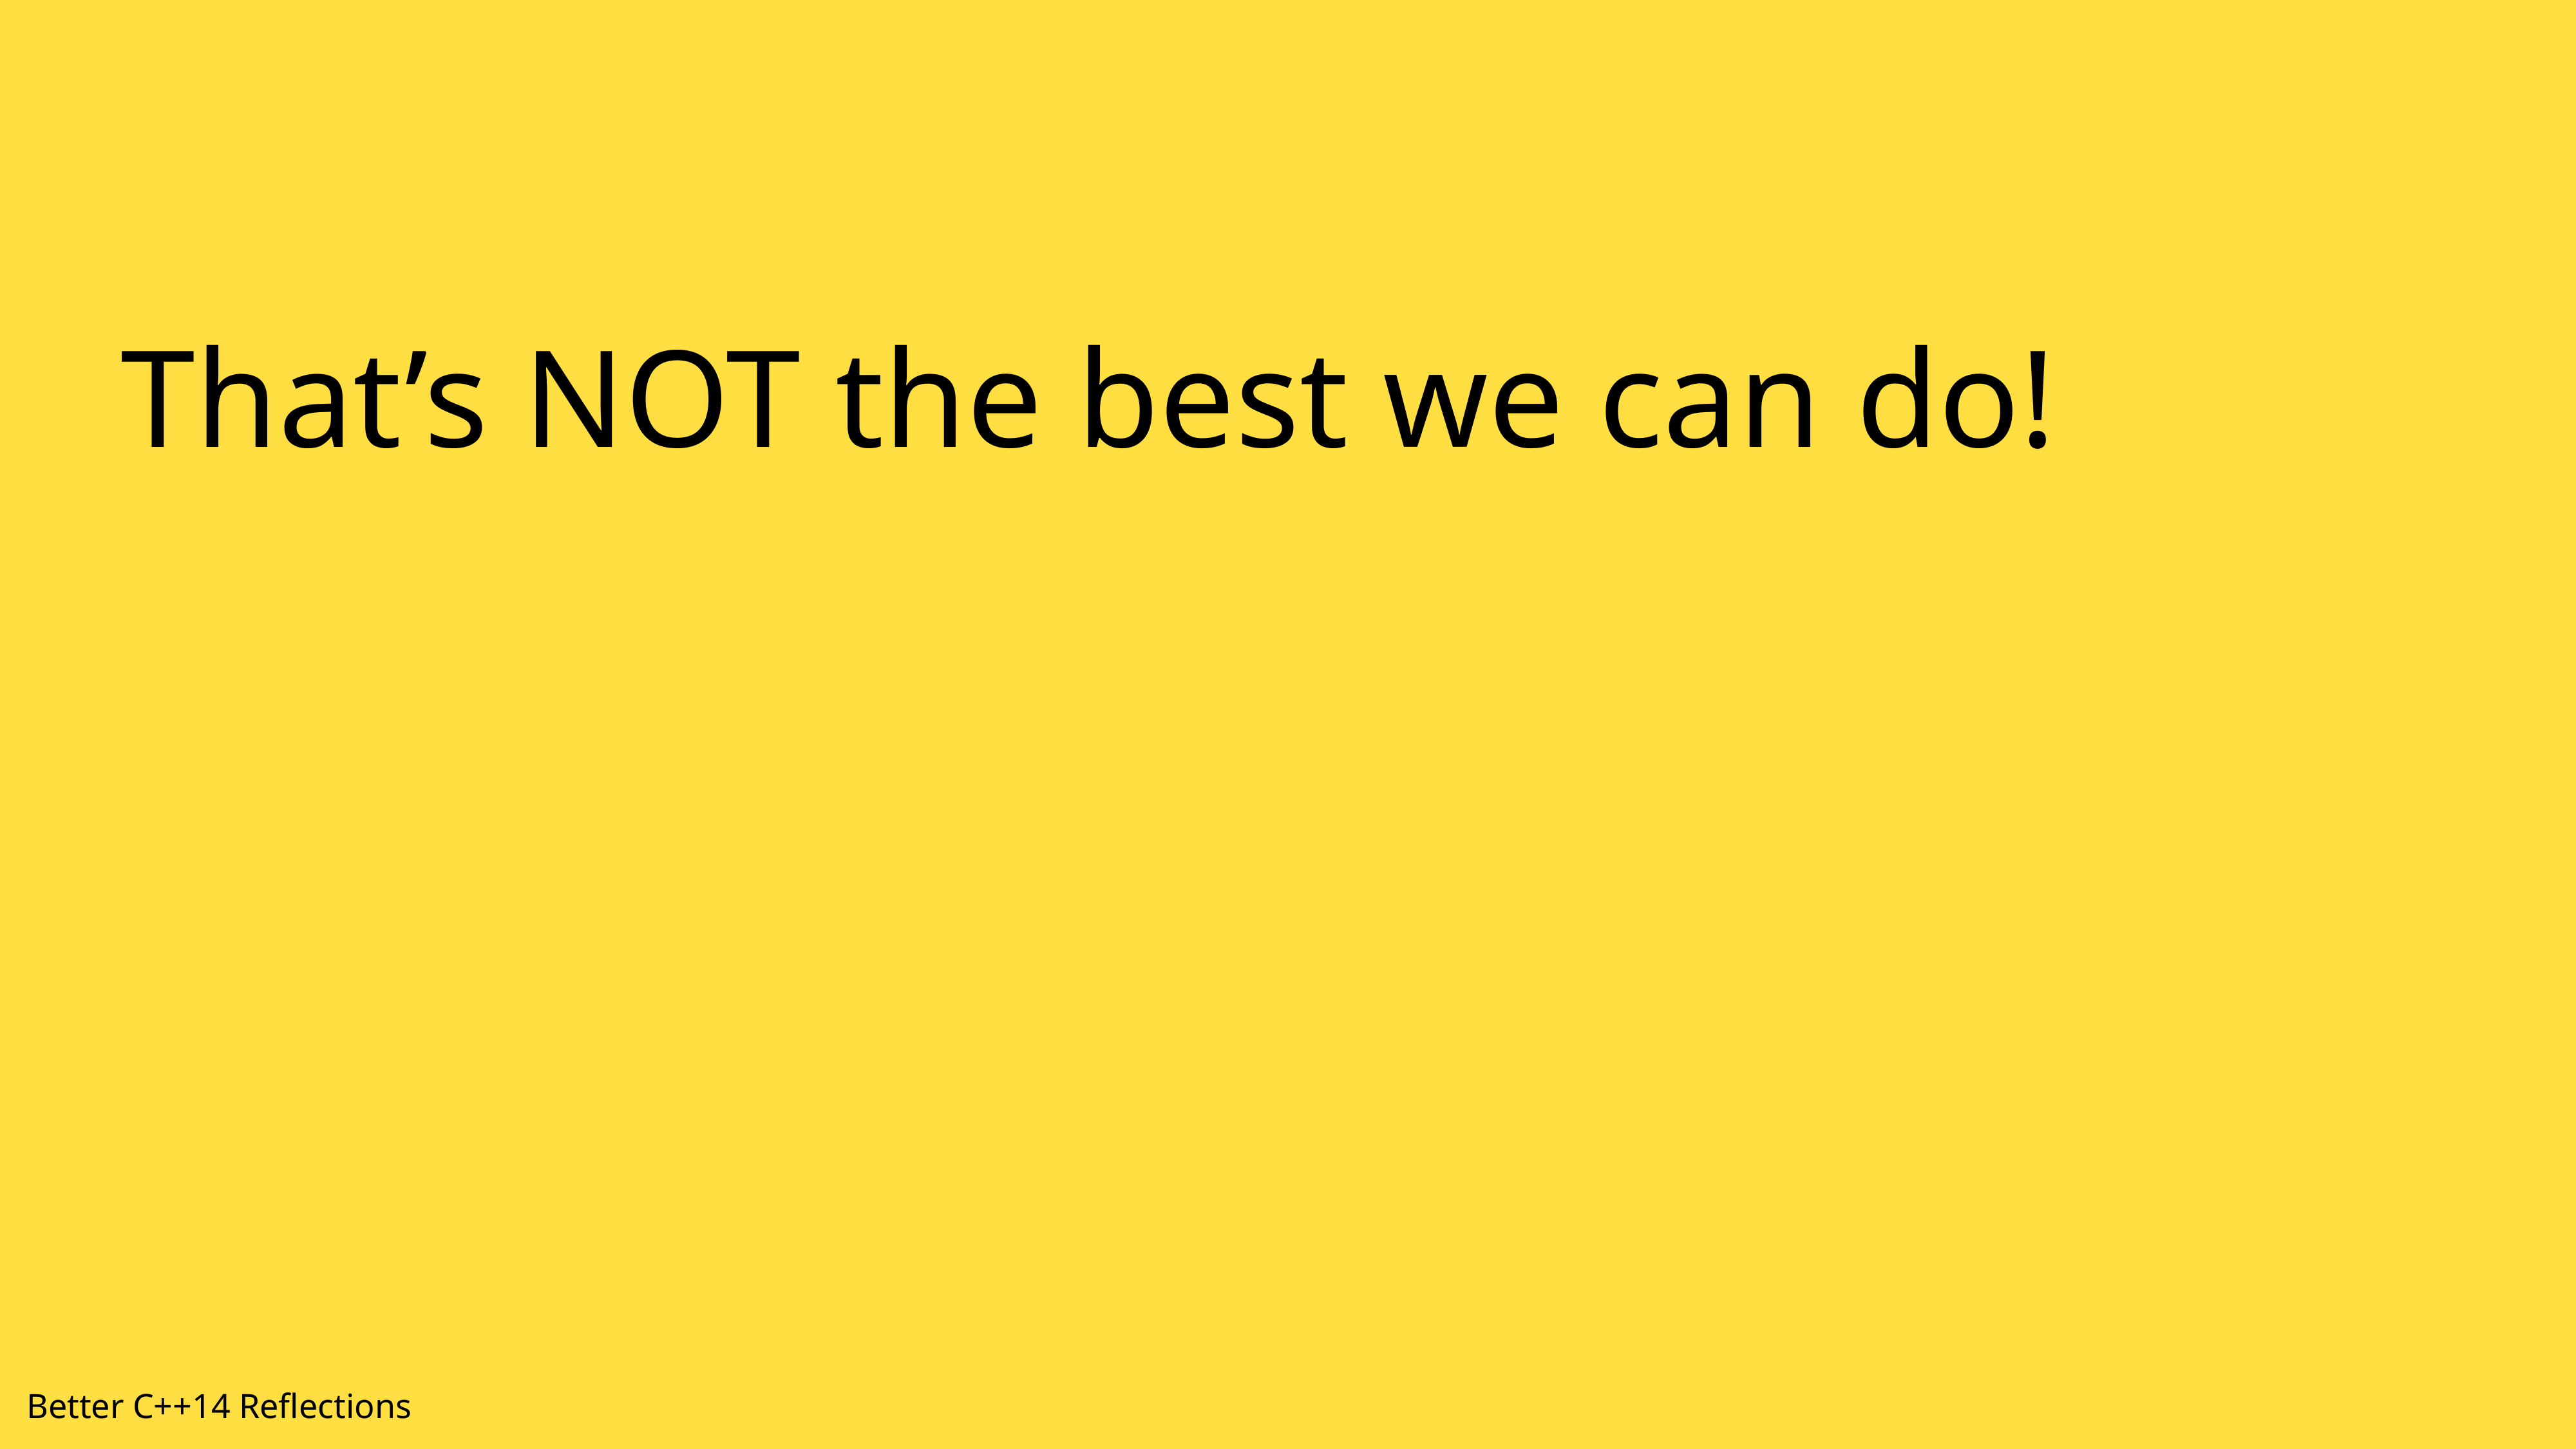

# That’s NOT the best we can do!
Better C++14 Reflections